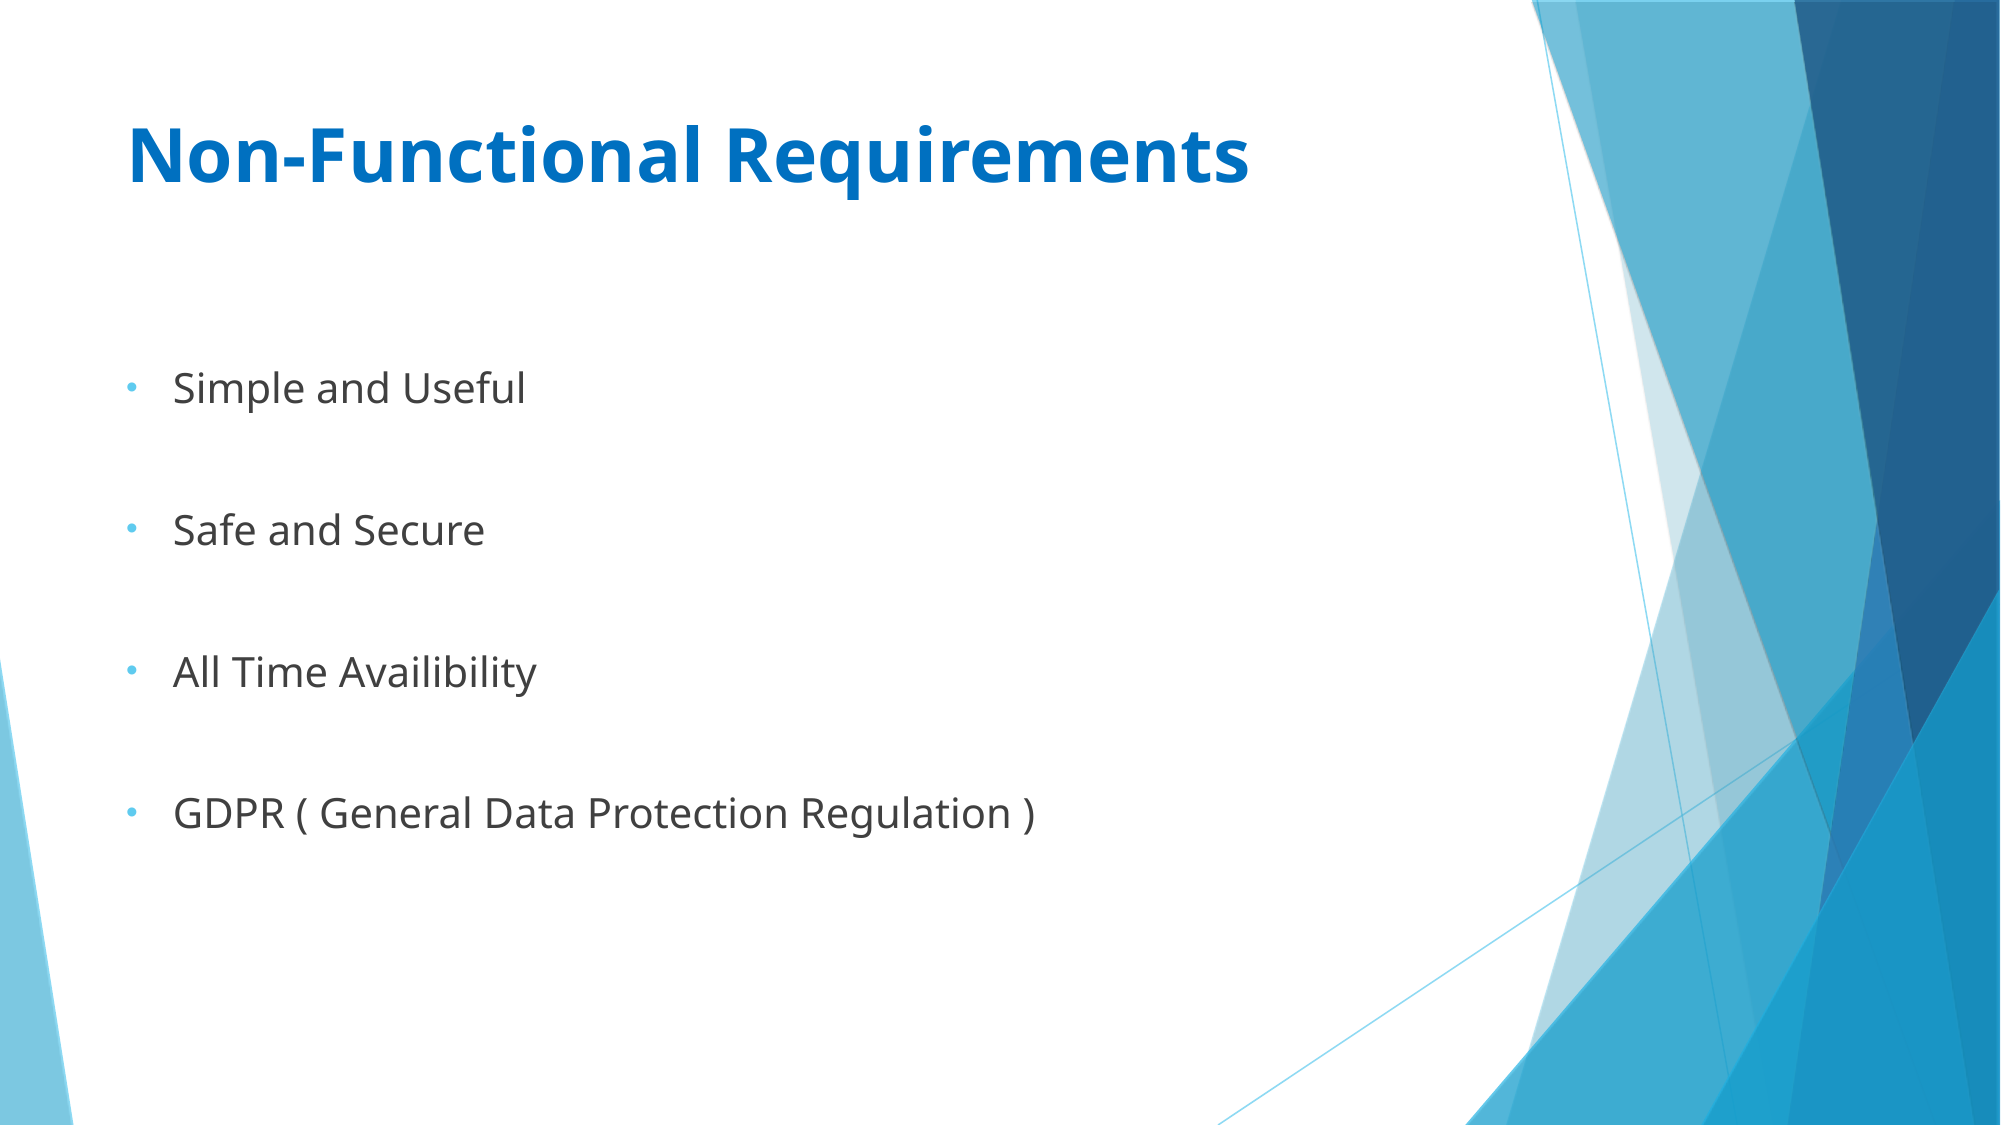

# Non-Functional Requirements
Simple and Useful
Safe and Secure
All Time Availibility
GDPR ( General Data Protection Regulation )